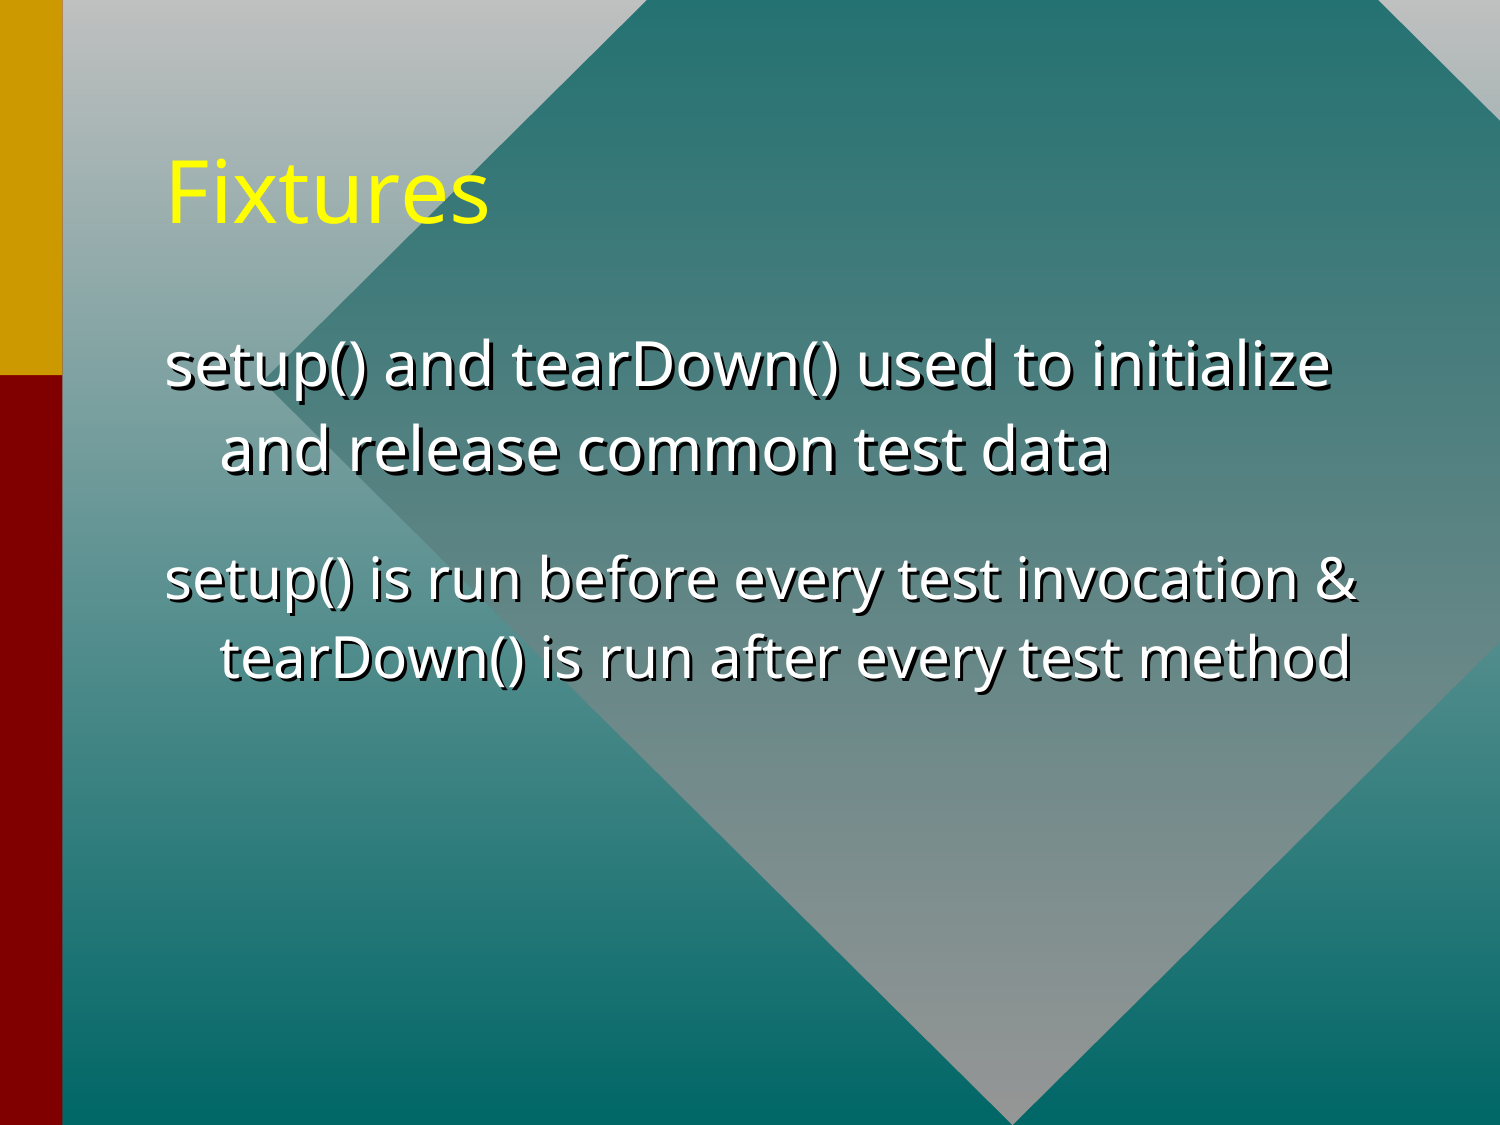

# Fixtures
setup() and tearDown() used to initialize and release common test data
setup() is run before every test invocation & tearDown() is run after every test method